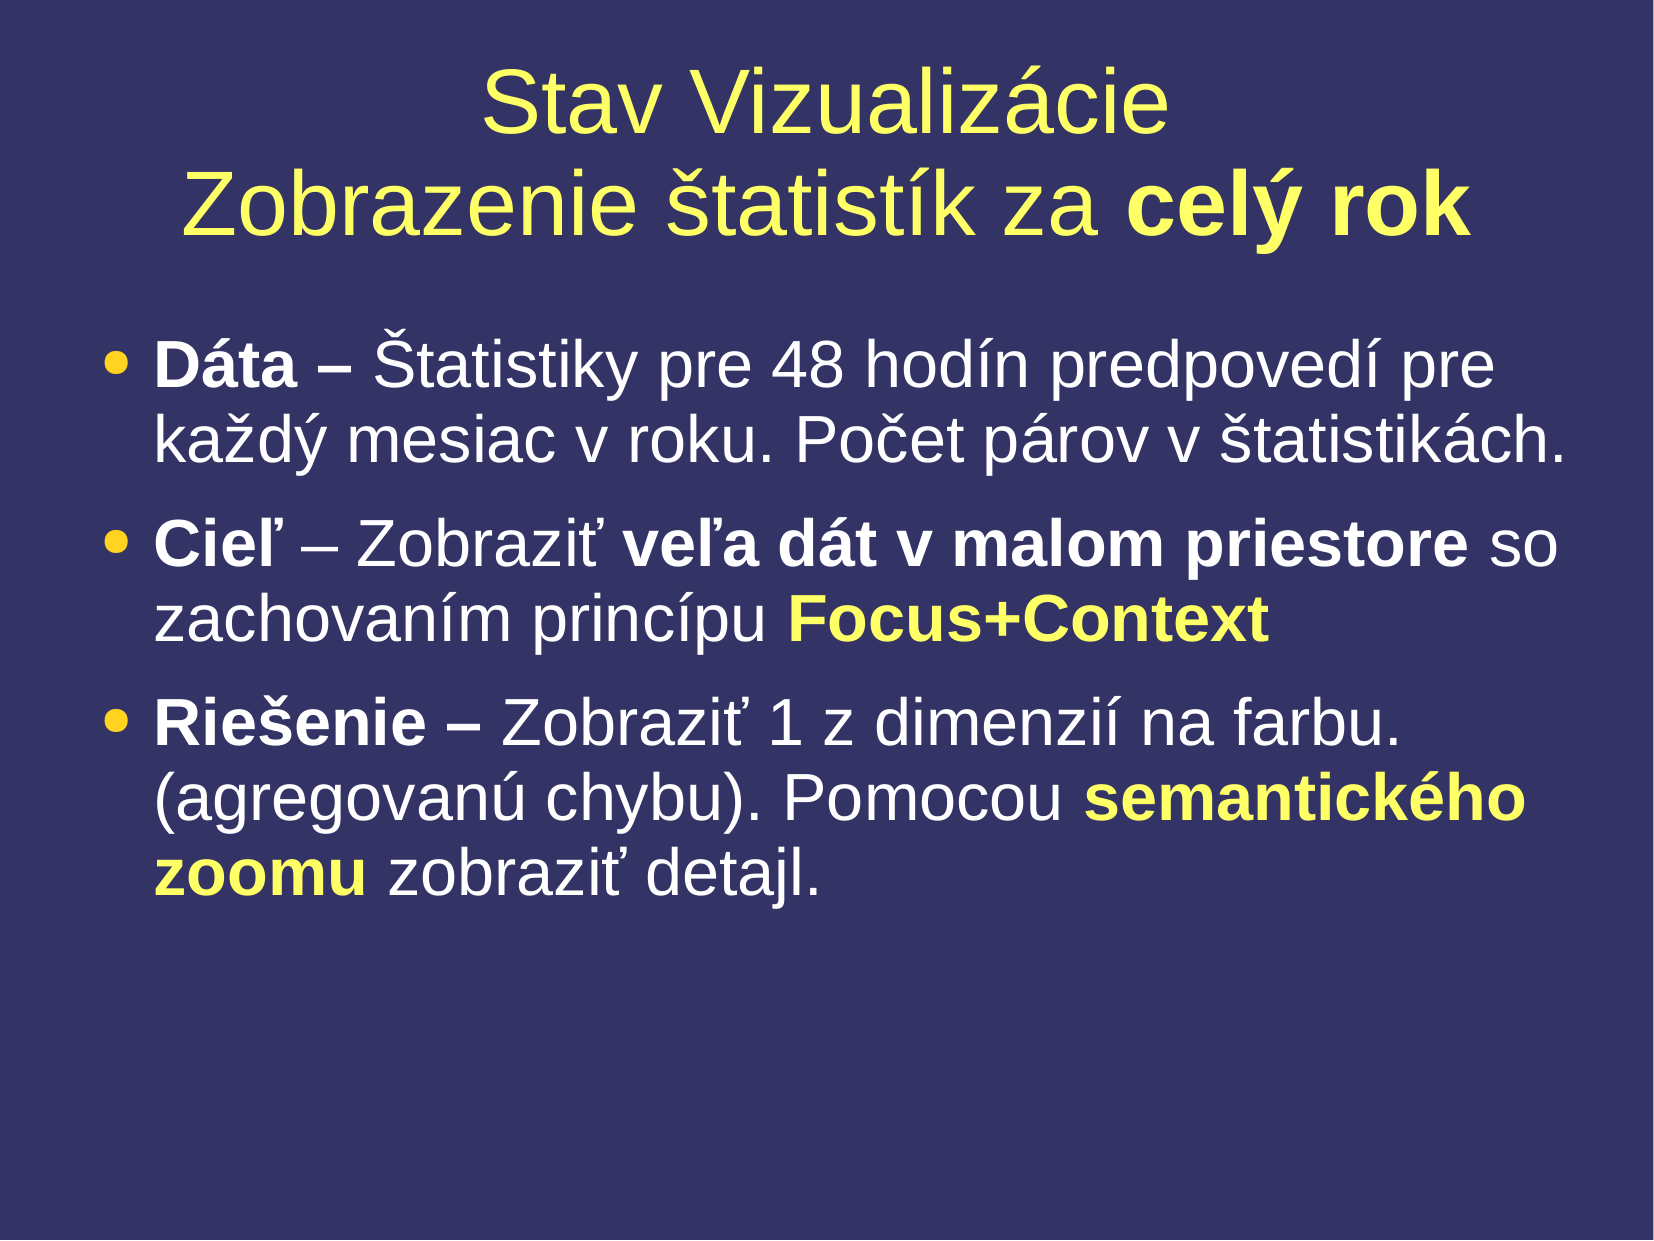

# Stav Vizualizácie Zobrazenie štatistík za celý rok
Dáta – Štatistiky pre 48 hodín predpovedí pre každý mesiac v roku. Počet párov v štatistikách.
Cieľ – Zobraziť veľa dát v malom priestore so zachovaním princípu Focus+Context
Riešenie – Zobraziť 1 z dimenzií na farbu. (agregovanú chybu). Pomocou semantického zoomu zobraziť detajl.